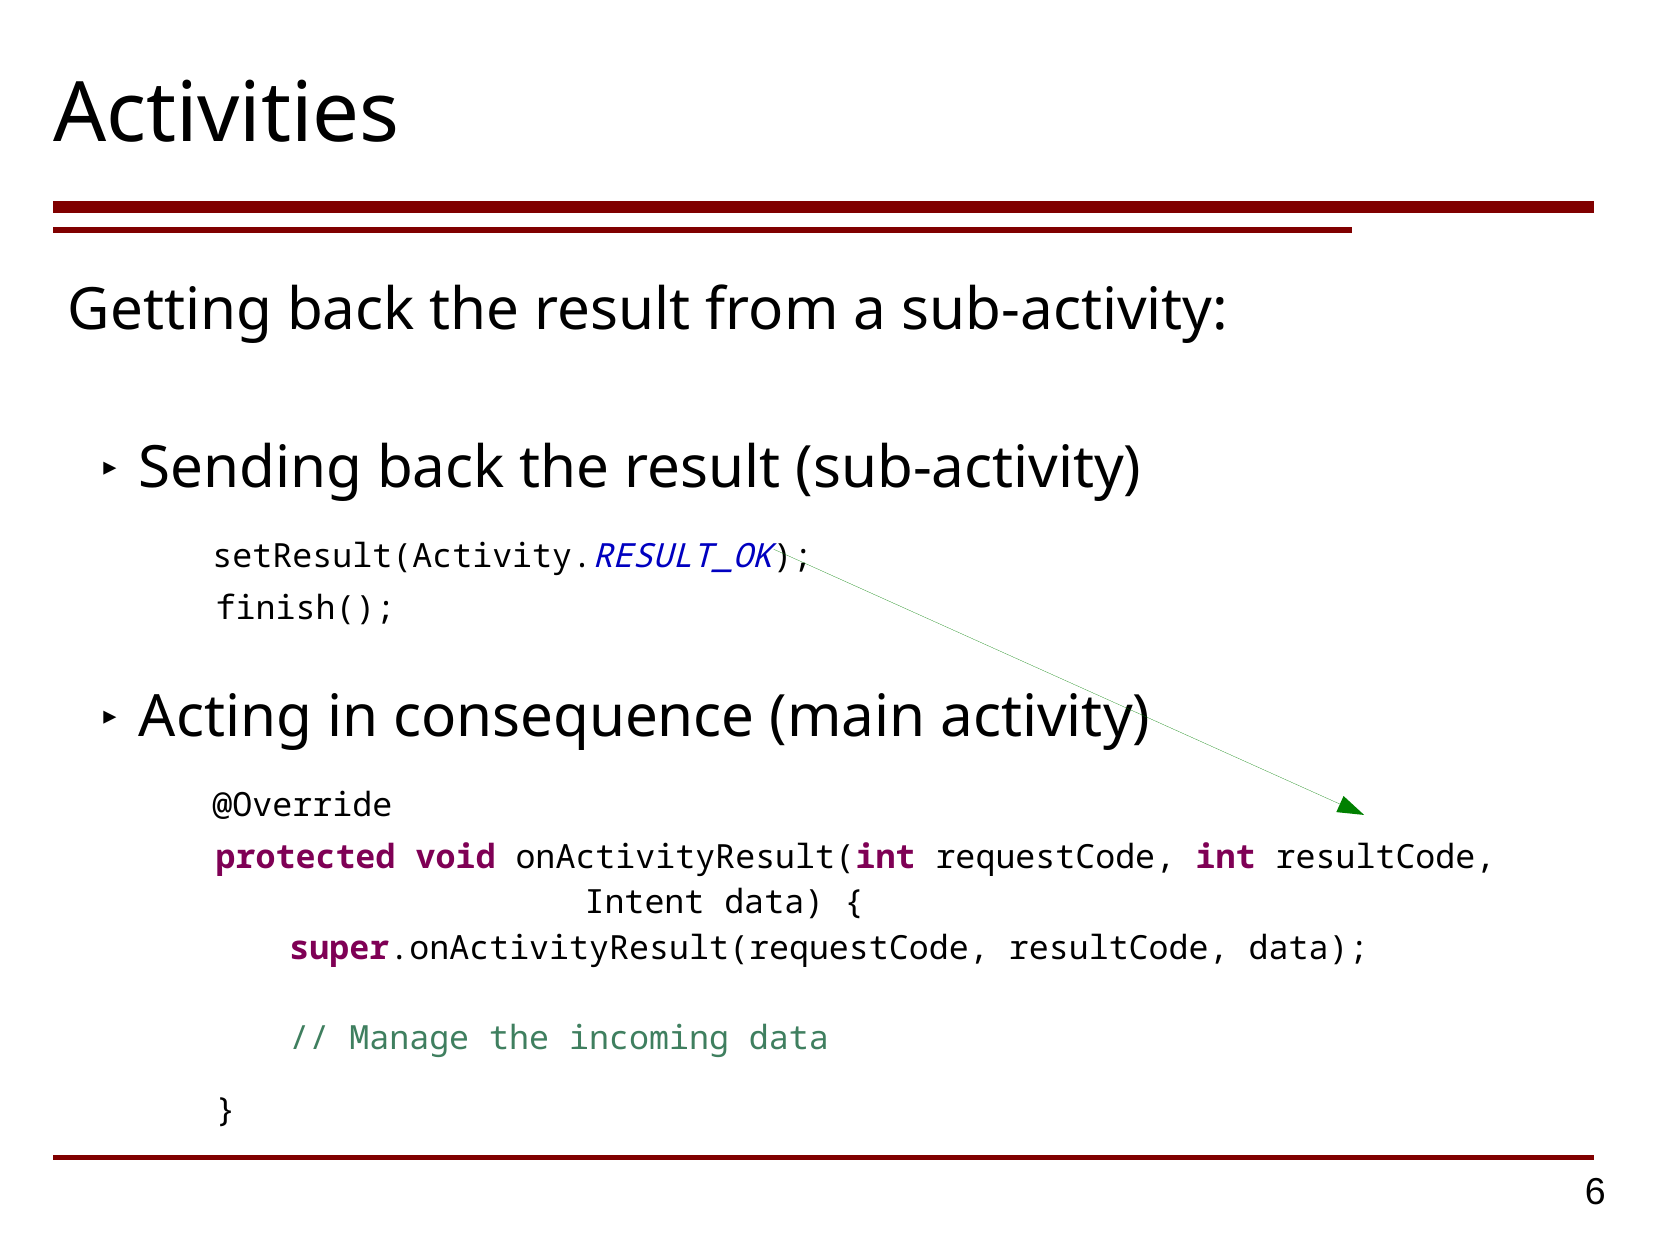

# Activities
Getting back the result from a sub-activity:
Sending back the result (sub-activity)
	setResult(Activity.RESULT_OK);
		finish();
Acting in consequence (main activity)
	@Override
		protected void onActivityResult(int requestCode, int resultCode,
							Intent data) {
			super.onActivityResult(requestCode, resultCode, data);
			// Manage the incoming data
		}